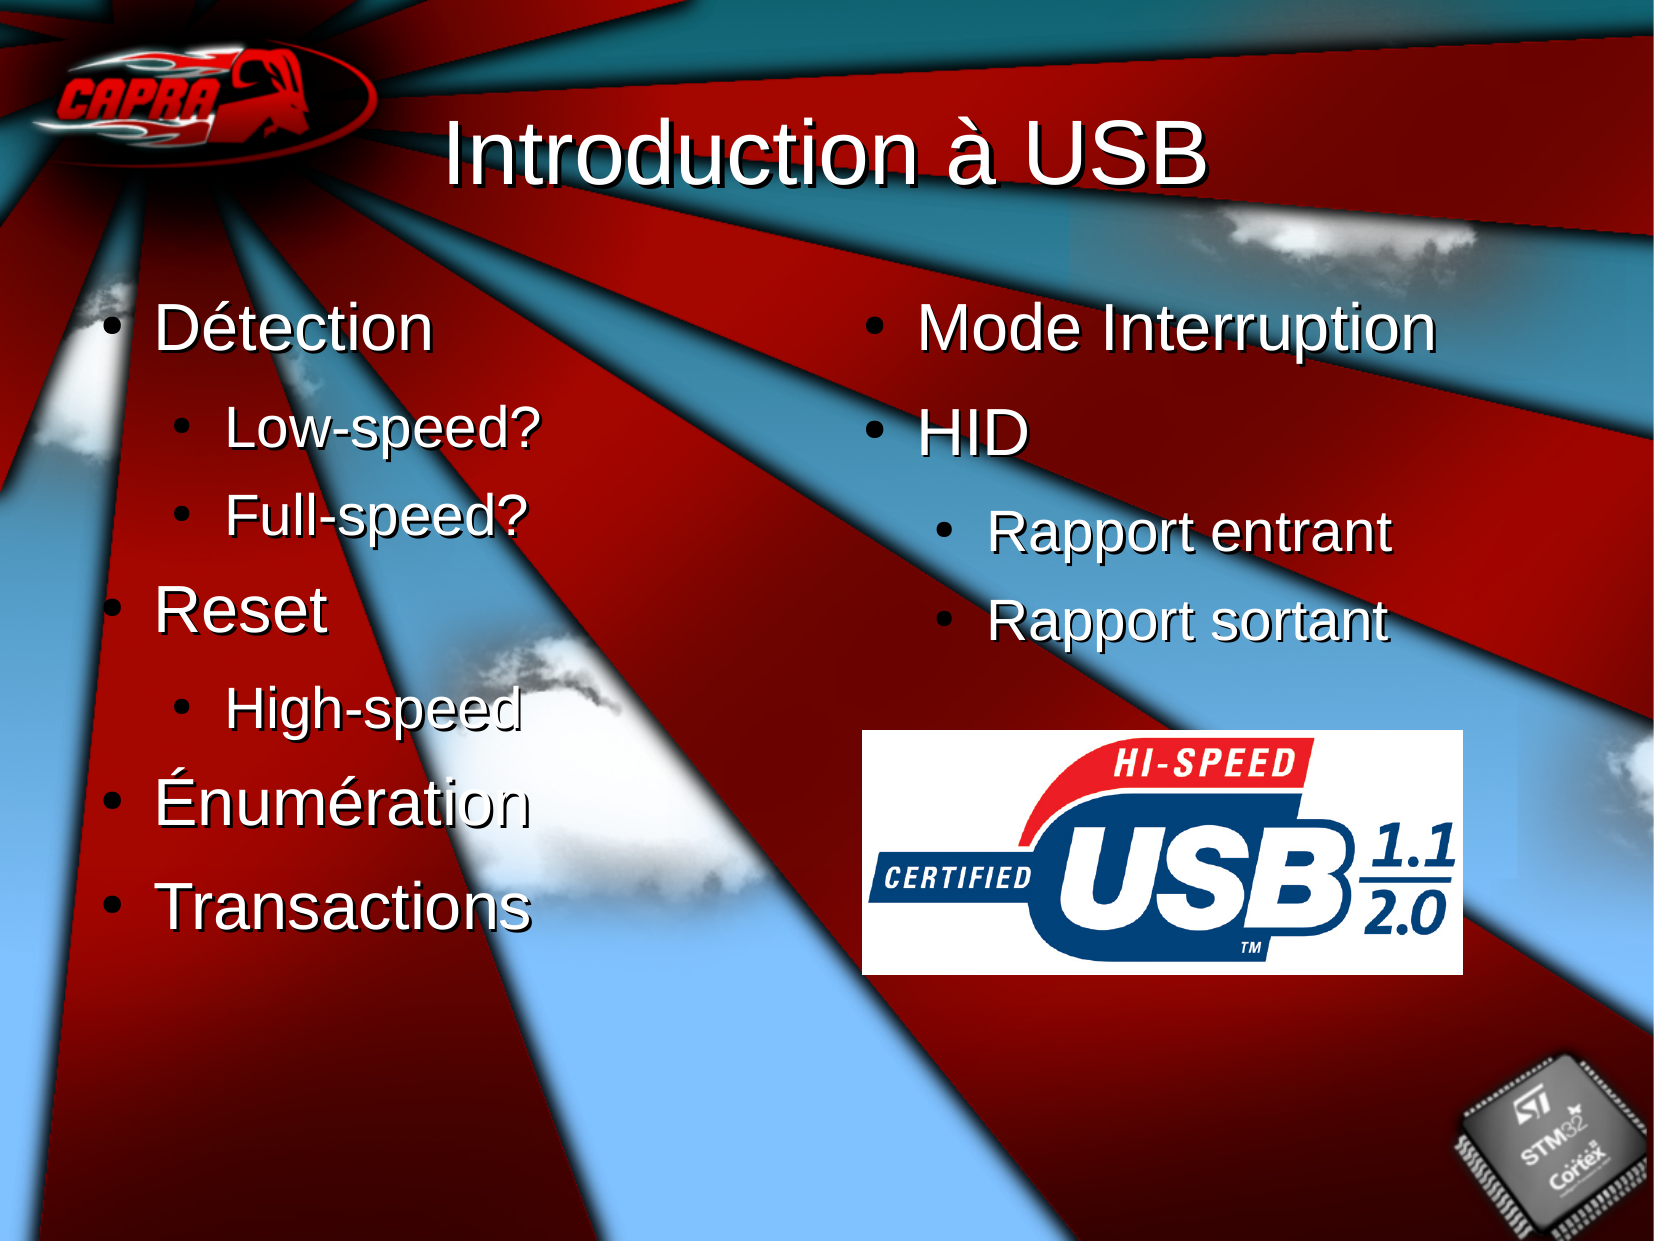

# Introduction à USB
Détection
Low-speed?
Full-speed?
Reset
High-speed
Énumération
Transactions
Mode Interruption
HID
Rapport entrant
Rapport sortant